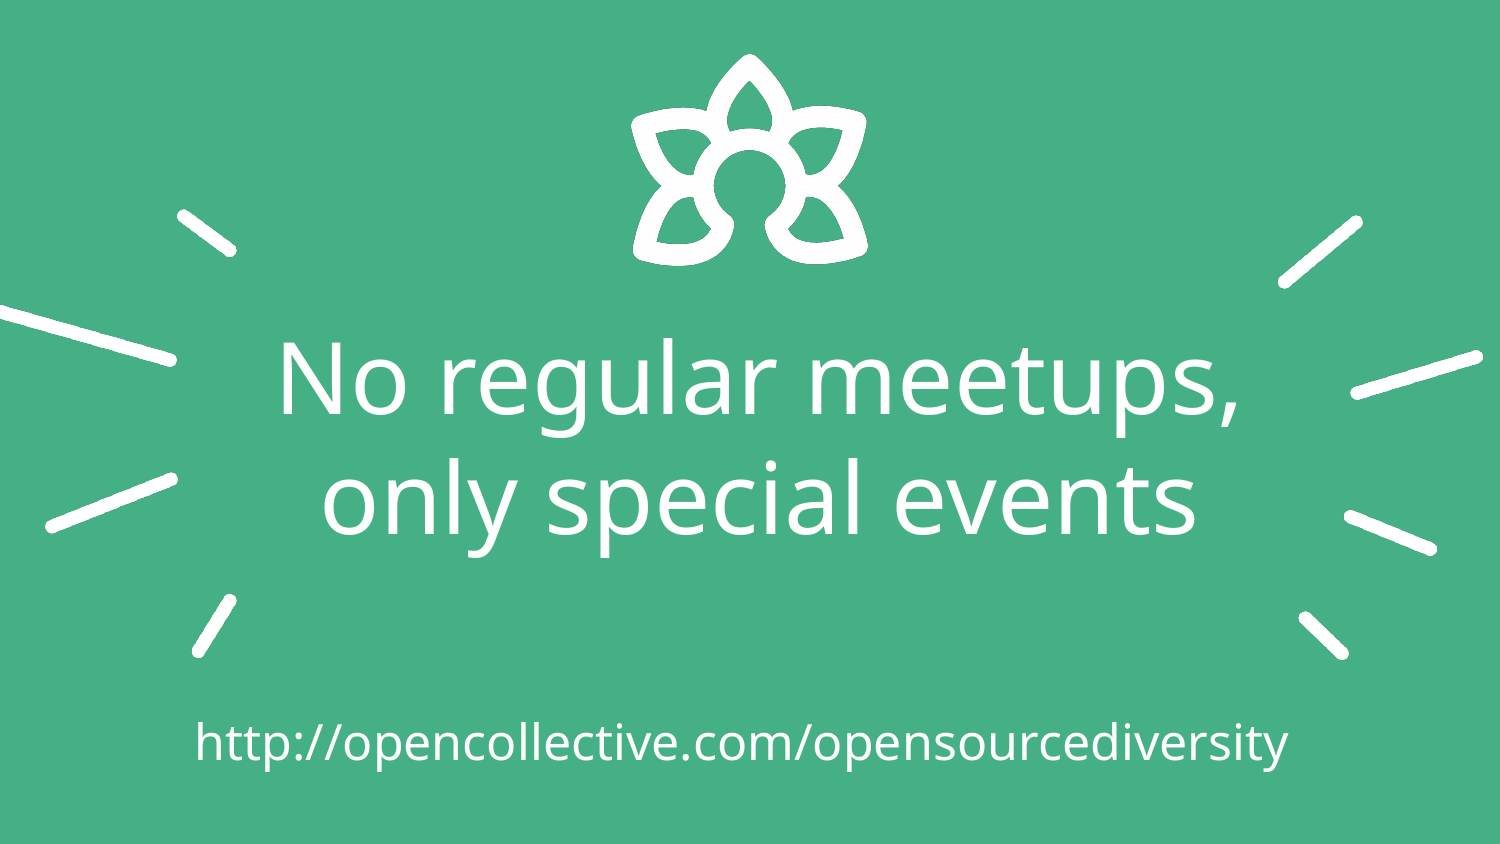

No regular meetups, only special events
http://opencollective.com/opensourcediversity